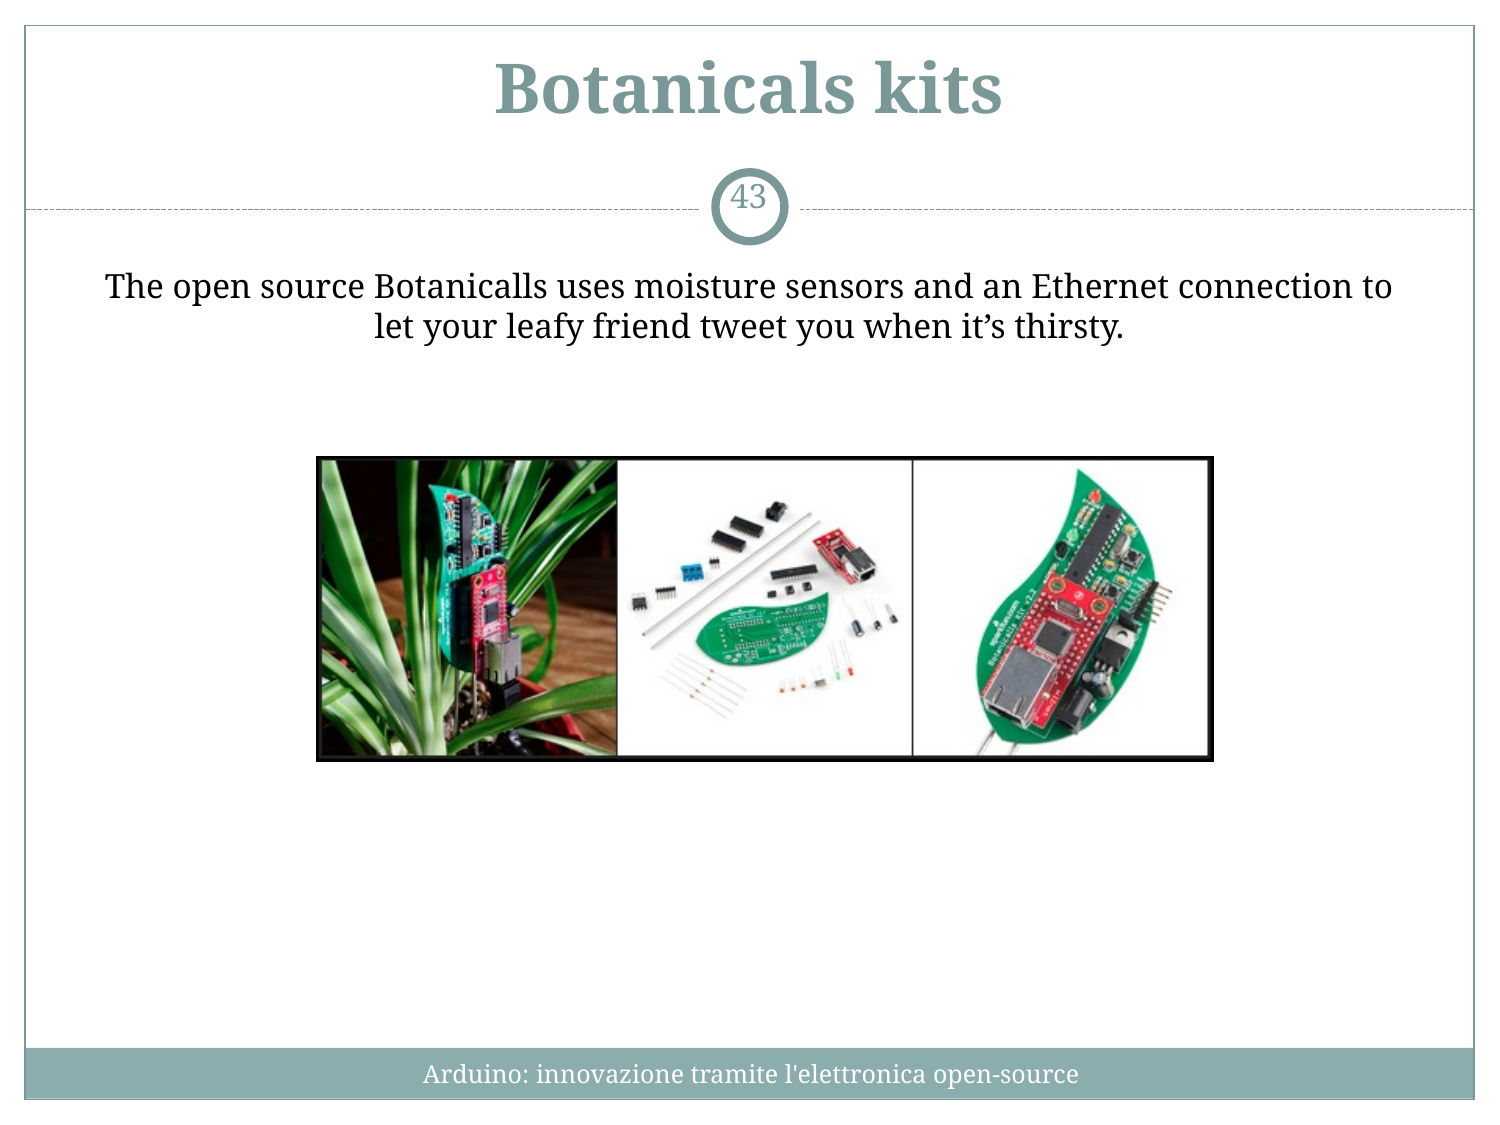

# Botanicals kits
The open source Botanicalls uses moisture sensors and an Ethernet connection to let your leafy friend tweet you when it’s thirsty.
Arduino: innovazione tramite l'elettronica open-source